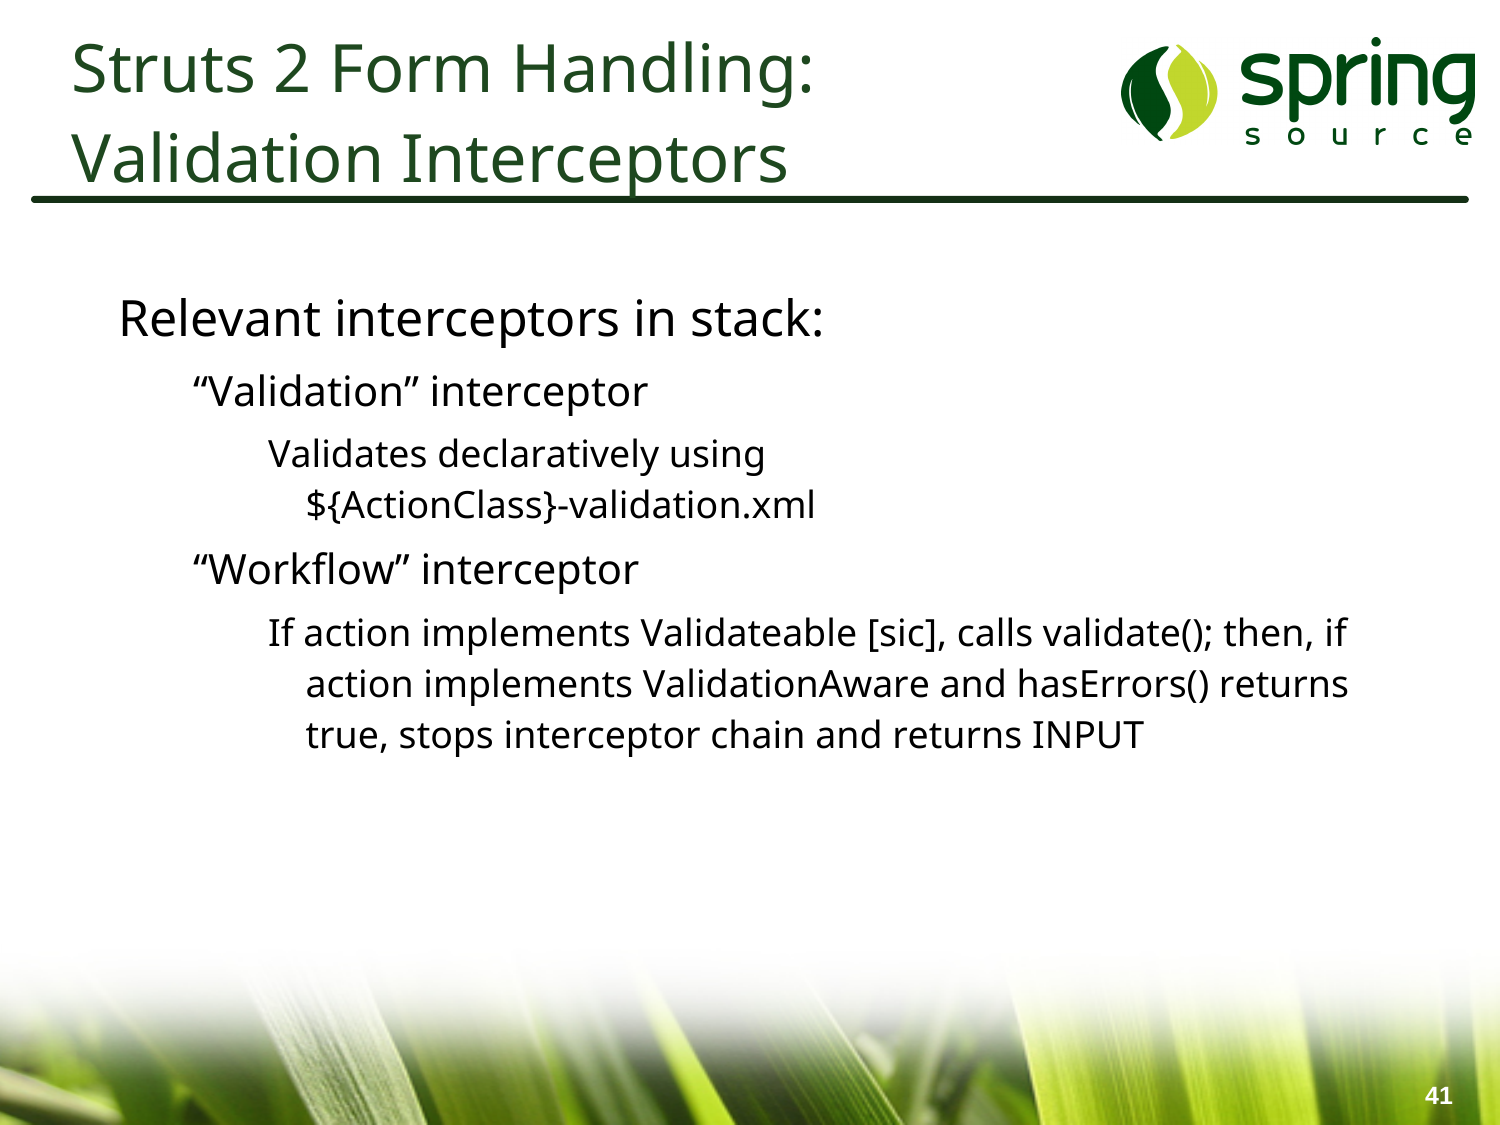

# Struts 2 Form Handling: Validation Interceptors
Relevant interceptors in stack:
“Validation” interceptor
Validates declaratively using
${ActionClass}-validation.xml
“Workflow” interceptor
If action implements Validateable [sic], calls validate(); then, if action implements ValidationAware and hasErrors() returns true, stops interceptor chain and returns INPUT